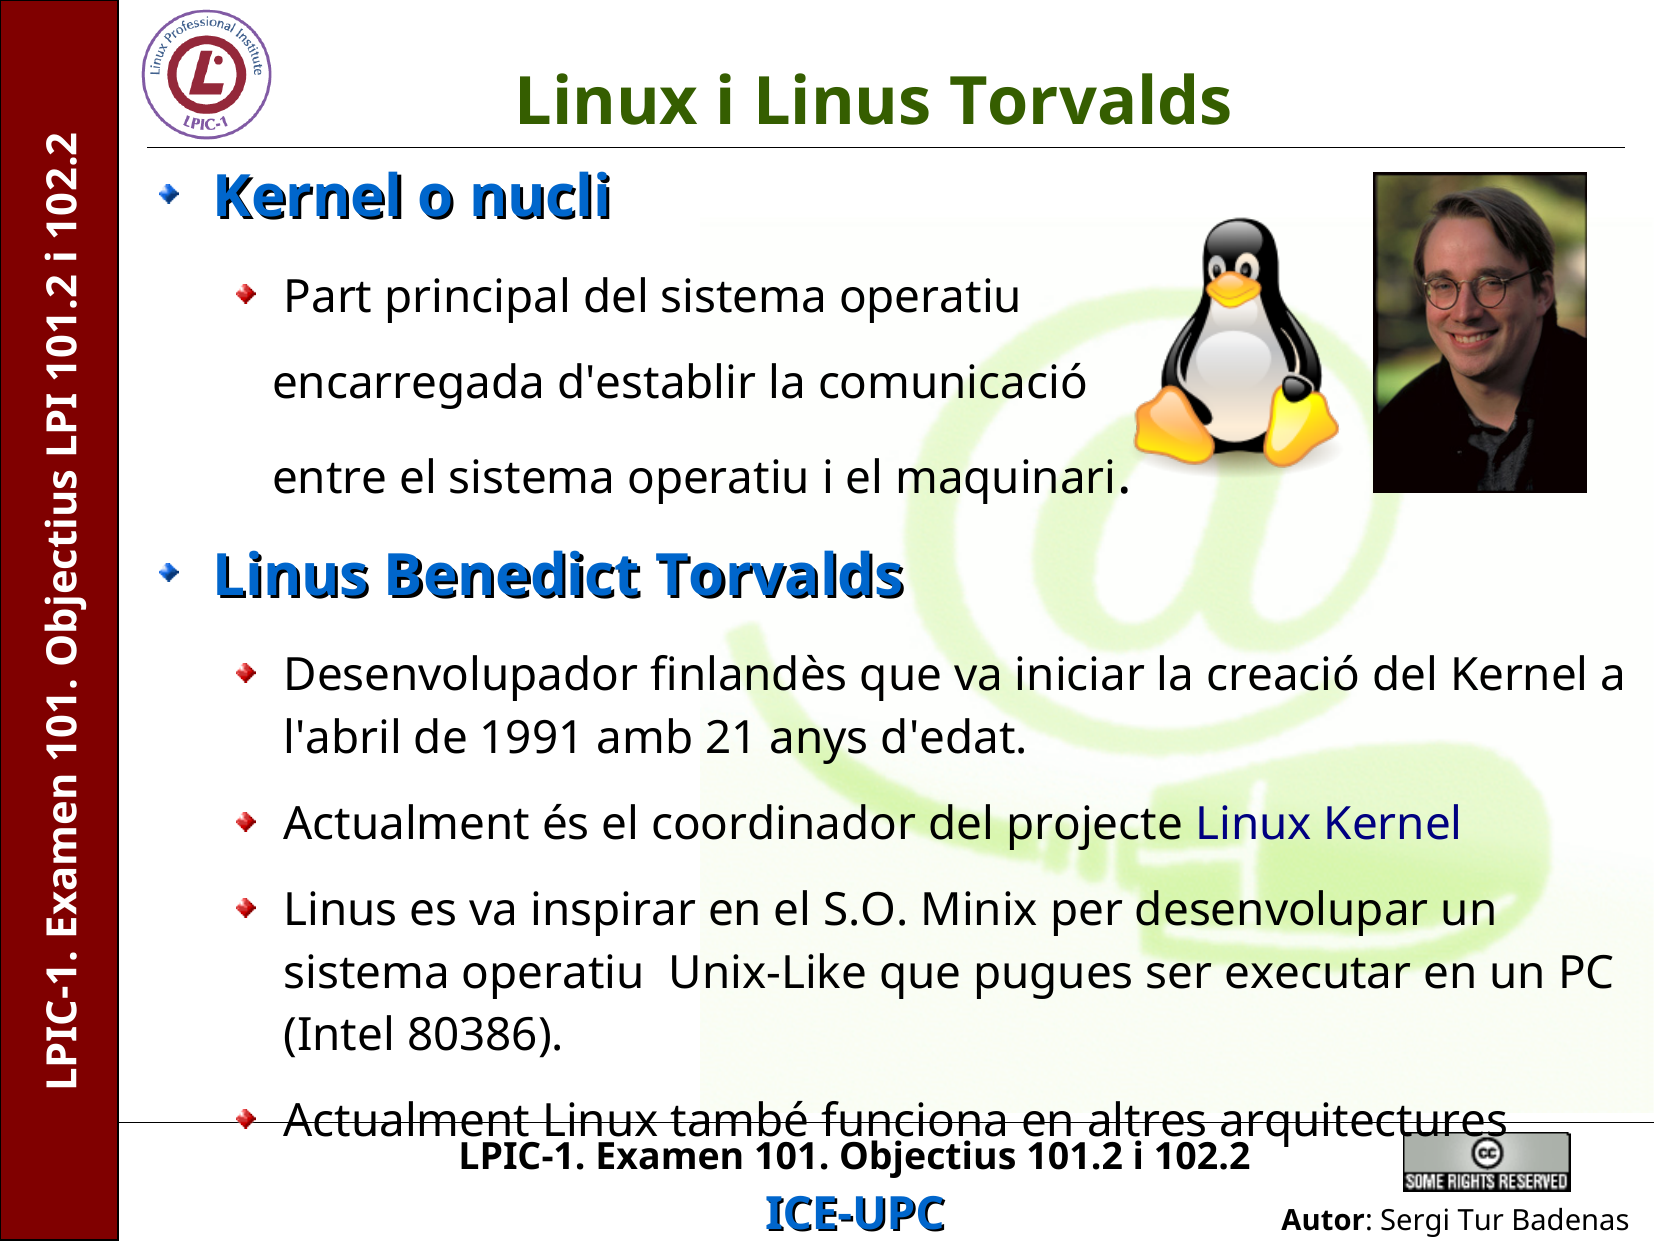

# Linux i Linus Torvalds
Kernel o nucli
Part principal del sistema operatiu
 encarregada d'establir la comunicació
 entre el sistema operatiu i el maquinari.
Linus Benedict Torvalds
Desenvolupador finlandès que va iniciar la creació del Kernel a l'abril de 1991 amb 21 anys d'edat.
Actualment és el coordinador del projecte Linux Kernel
Linus es va inspirar en el S.O. Minix per desenvolupar un sistema operatiu Unix-Like que pugues ser executar en un PC (Intel 80386).
Actualment Linux també funciona en altres arquitectures